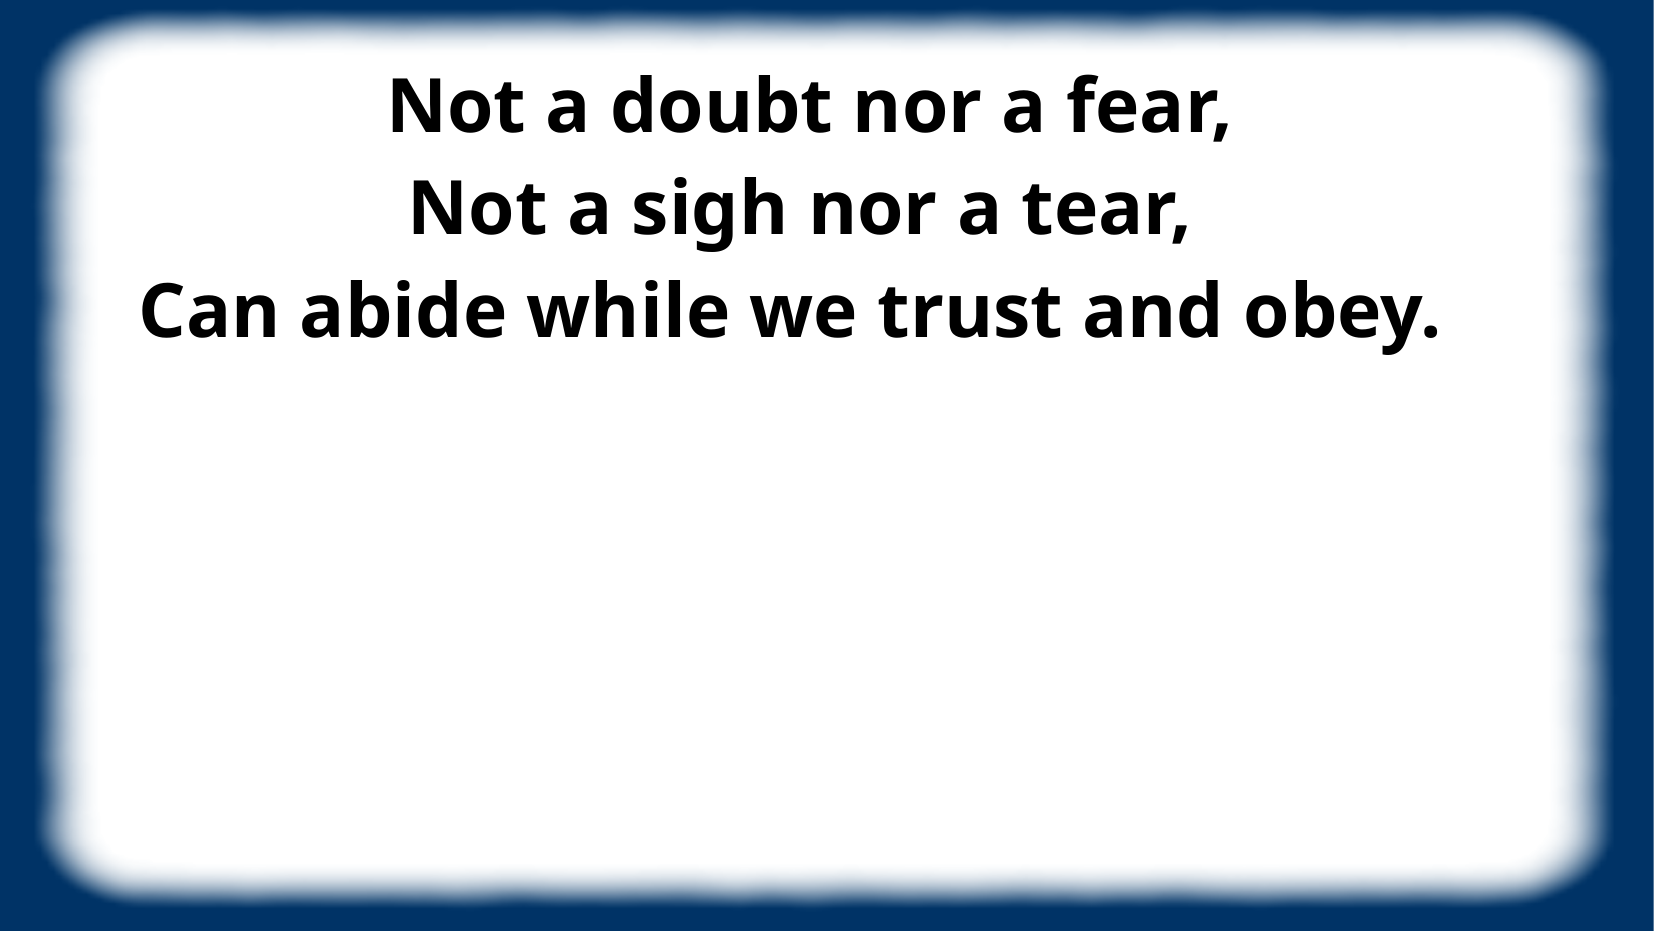

Not a doubt nor a fear,
Not a sigh nor a tear,
Can abide while we trust and obey.